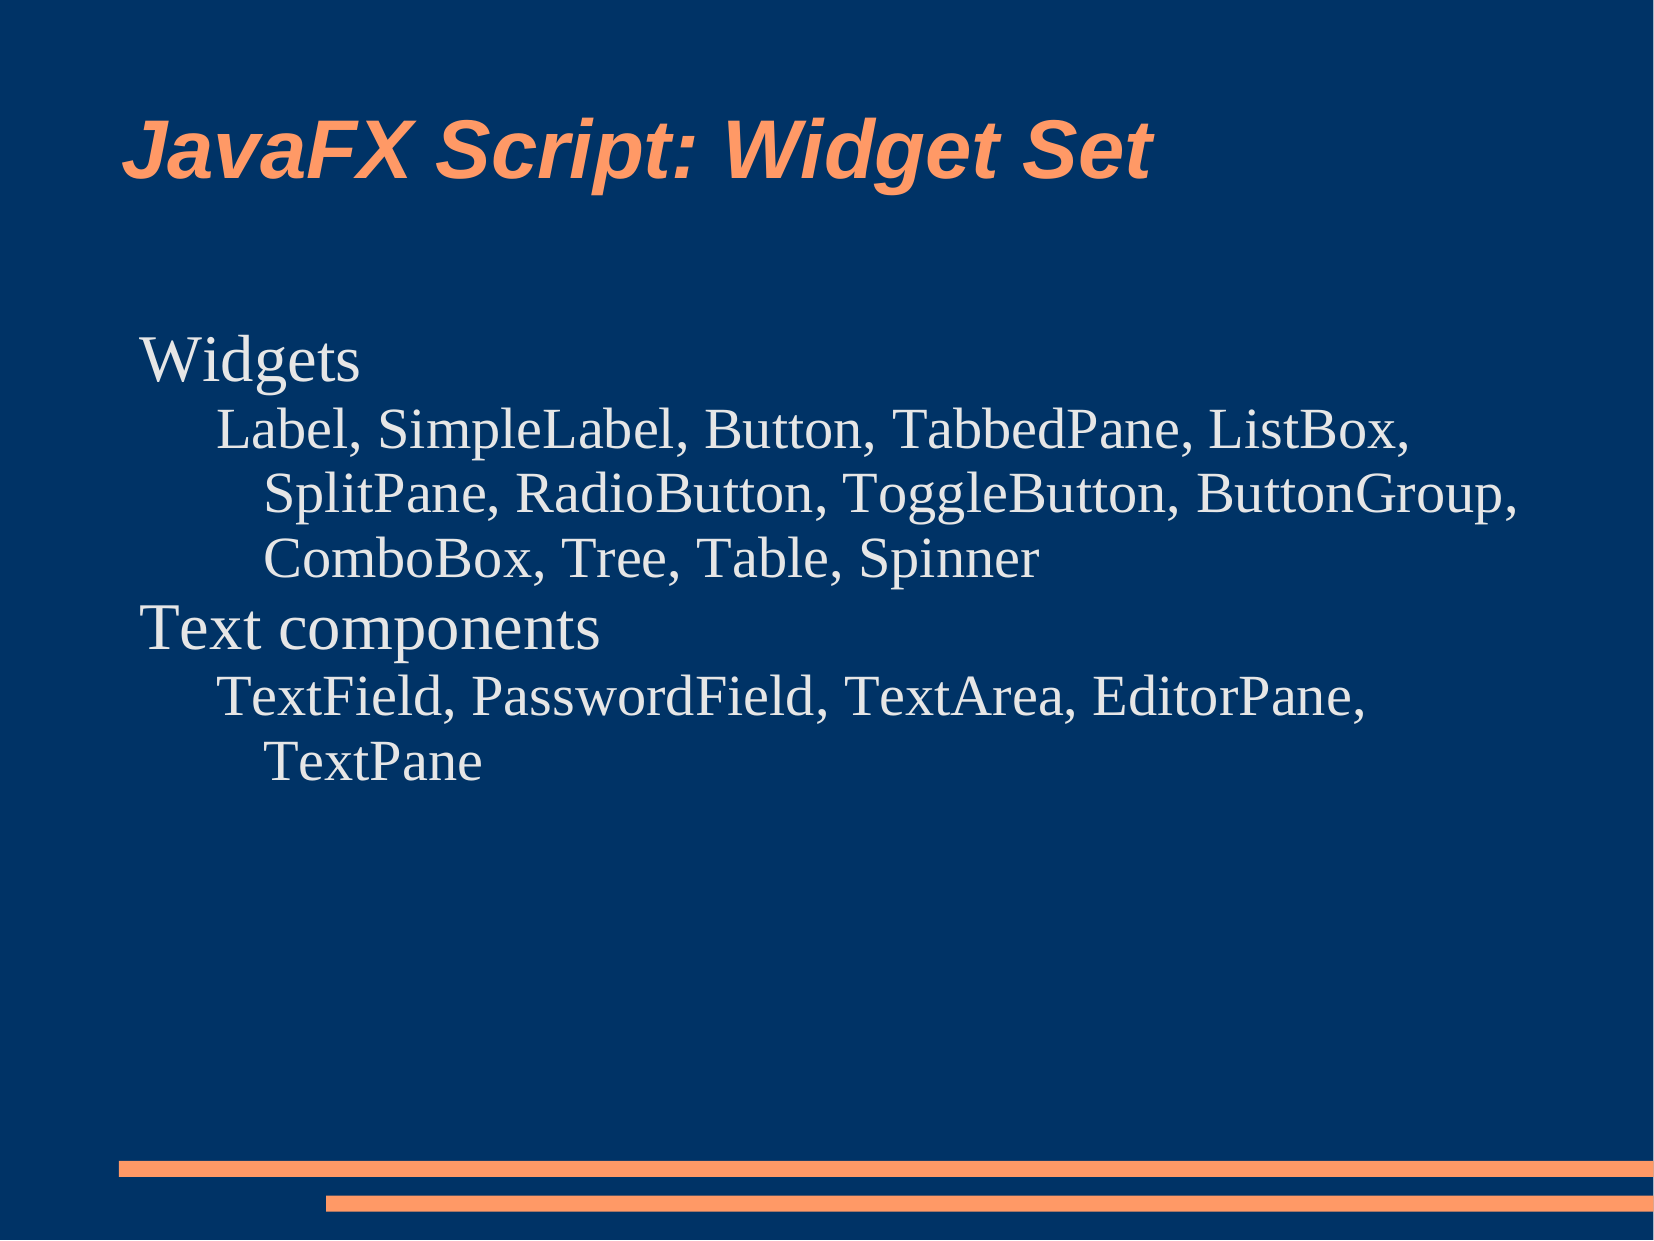

# JavaFX Script: Widget Set
Widgets
Label, SimpleLabel, Button, TabbedPane, ListBox, SplitPane, RadioButton, ToggleButton, ButtonGroup, ComboBox, Tree, Table, Spinner
Text components
TextField, PasswordField, TextArea, EditorPane, TextPane